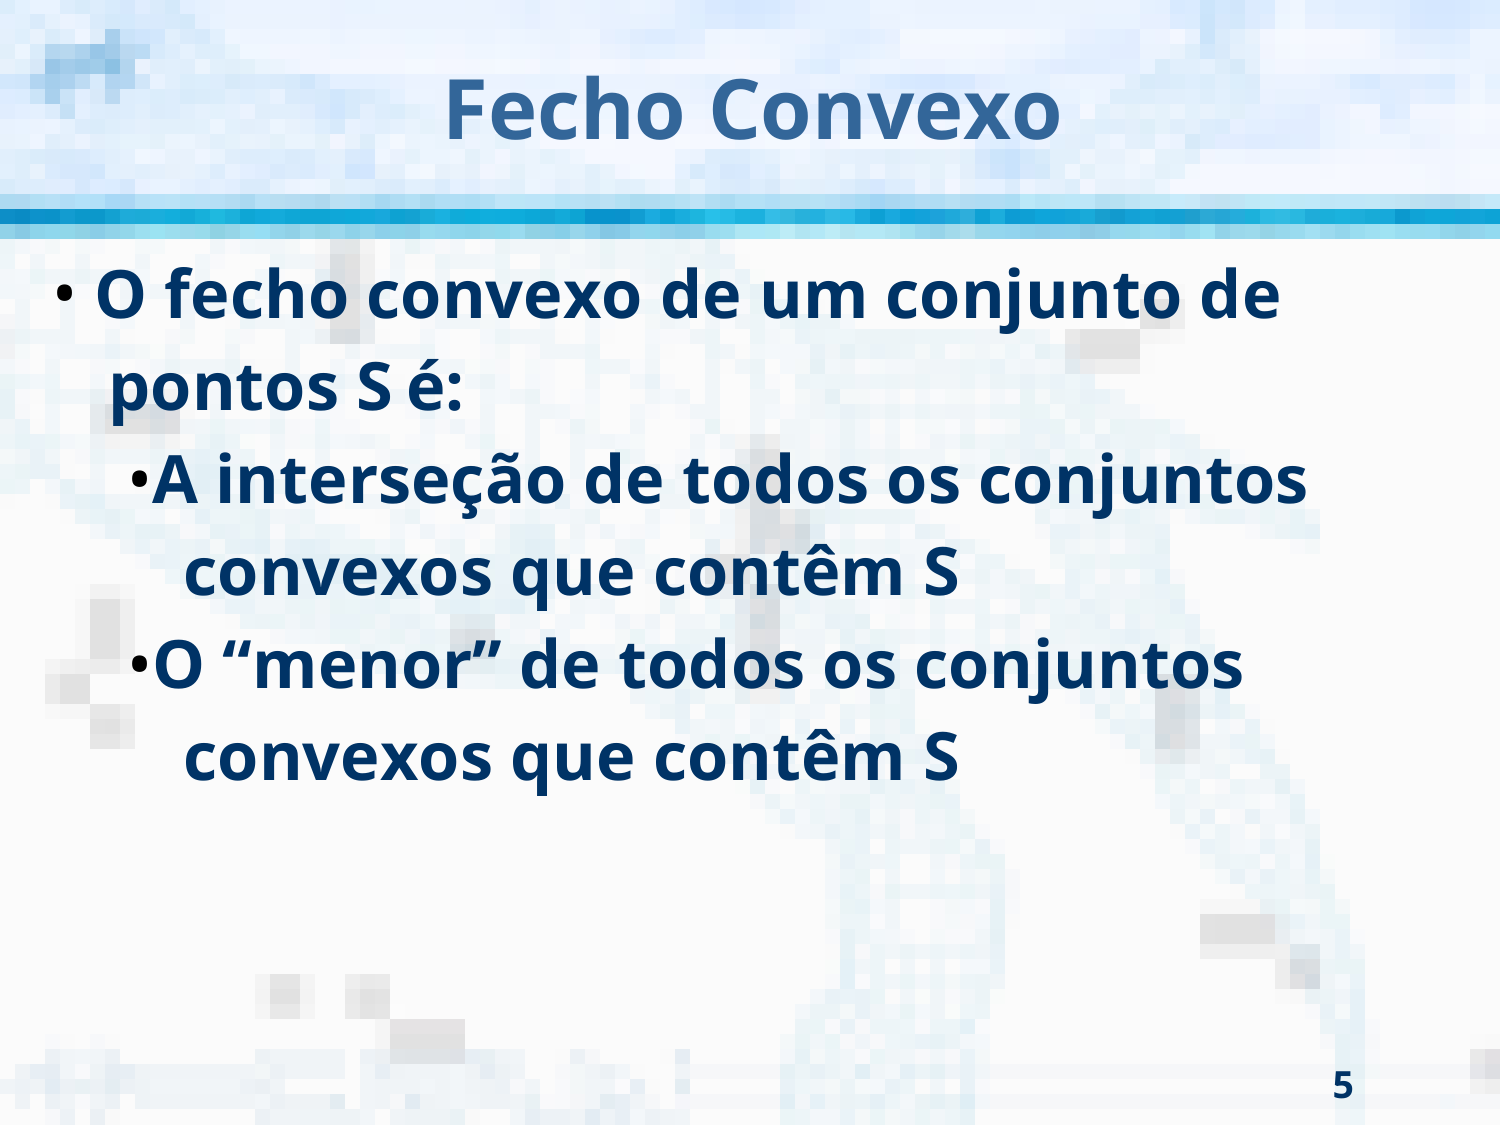

Fecho Convexo
 O fecho convexo de um conjunto de pontos S é:
A interseção de todos os conjuntos convexos que contêm S
O “menor” de todos os conjuntos convexos que contêm S